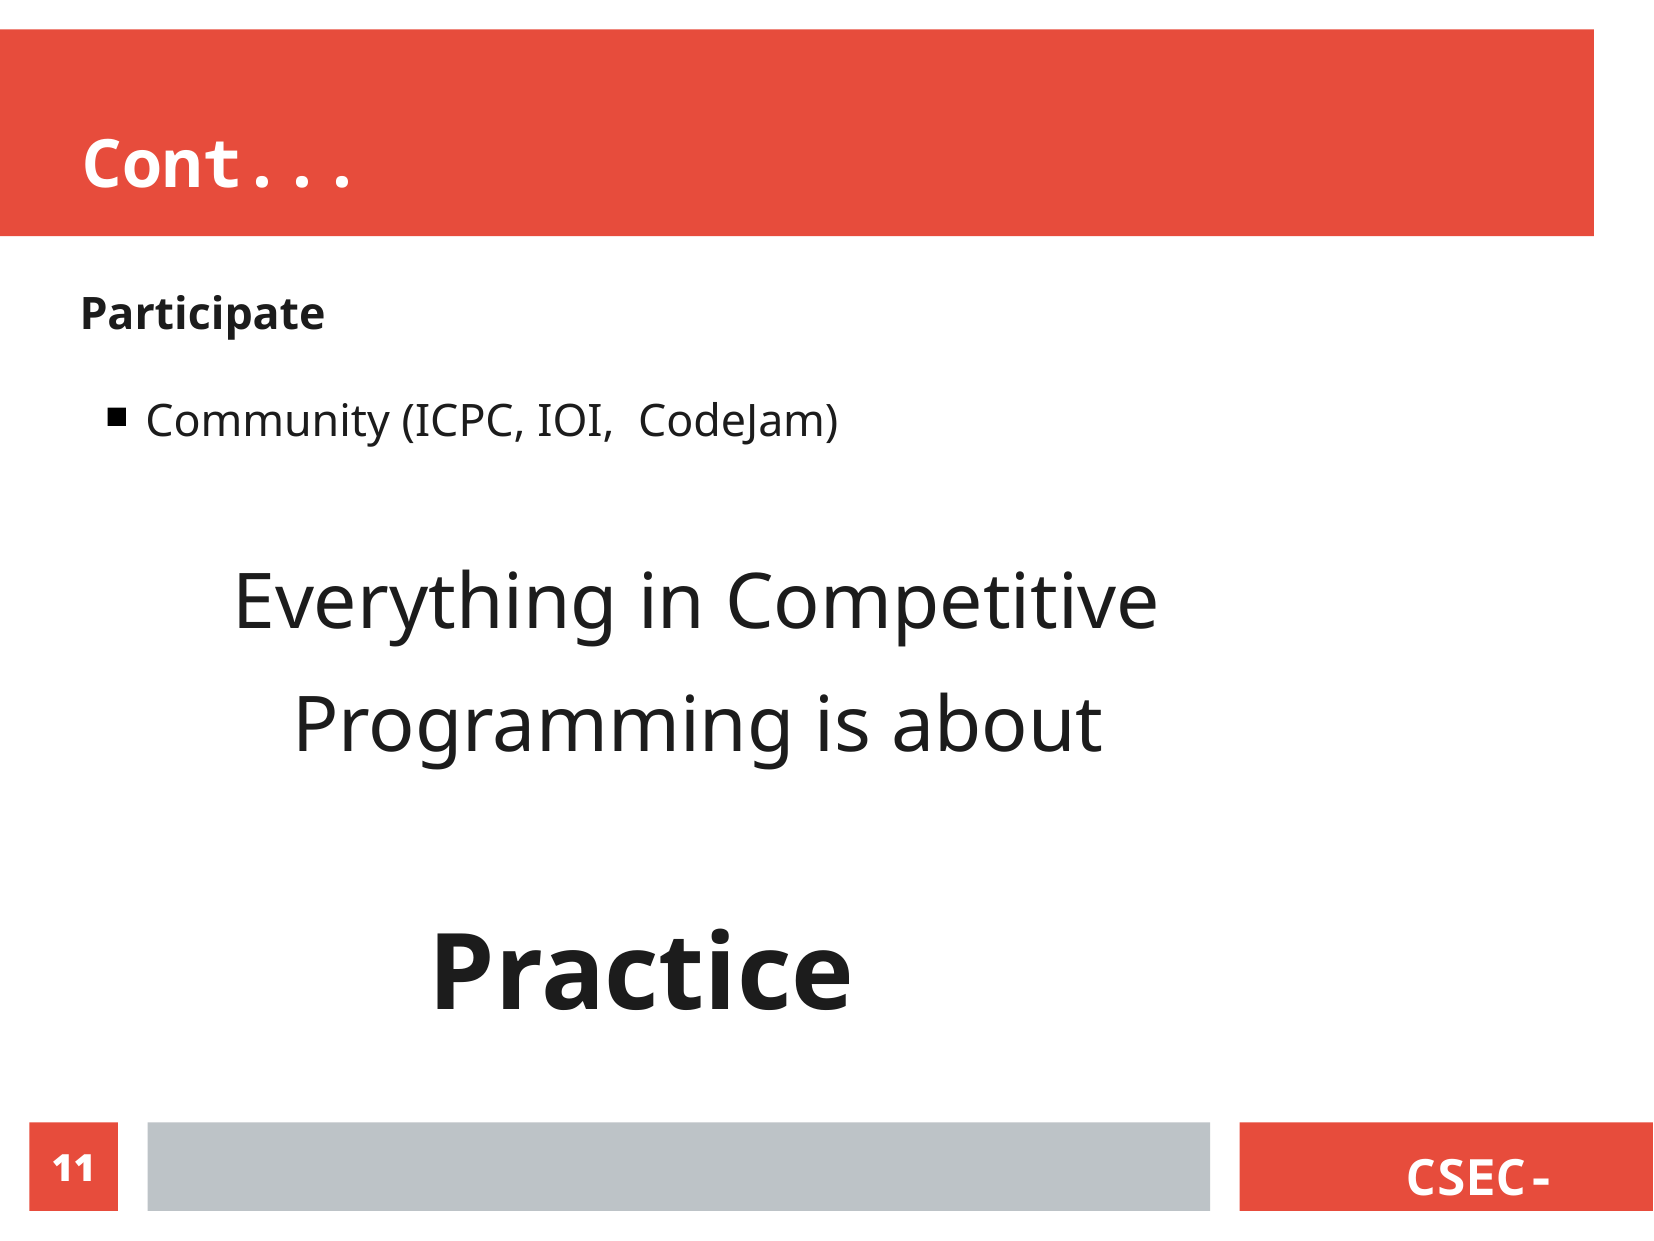

# Cont...
Participate
 Community (ICPC, IOI, CodeJam)
 Everything in Competitive
 Programming is about
 Practice
11
CSEC-ASTU